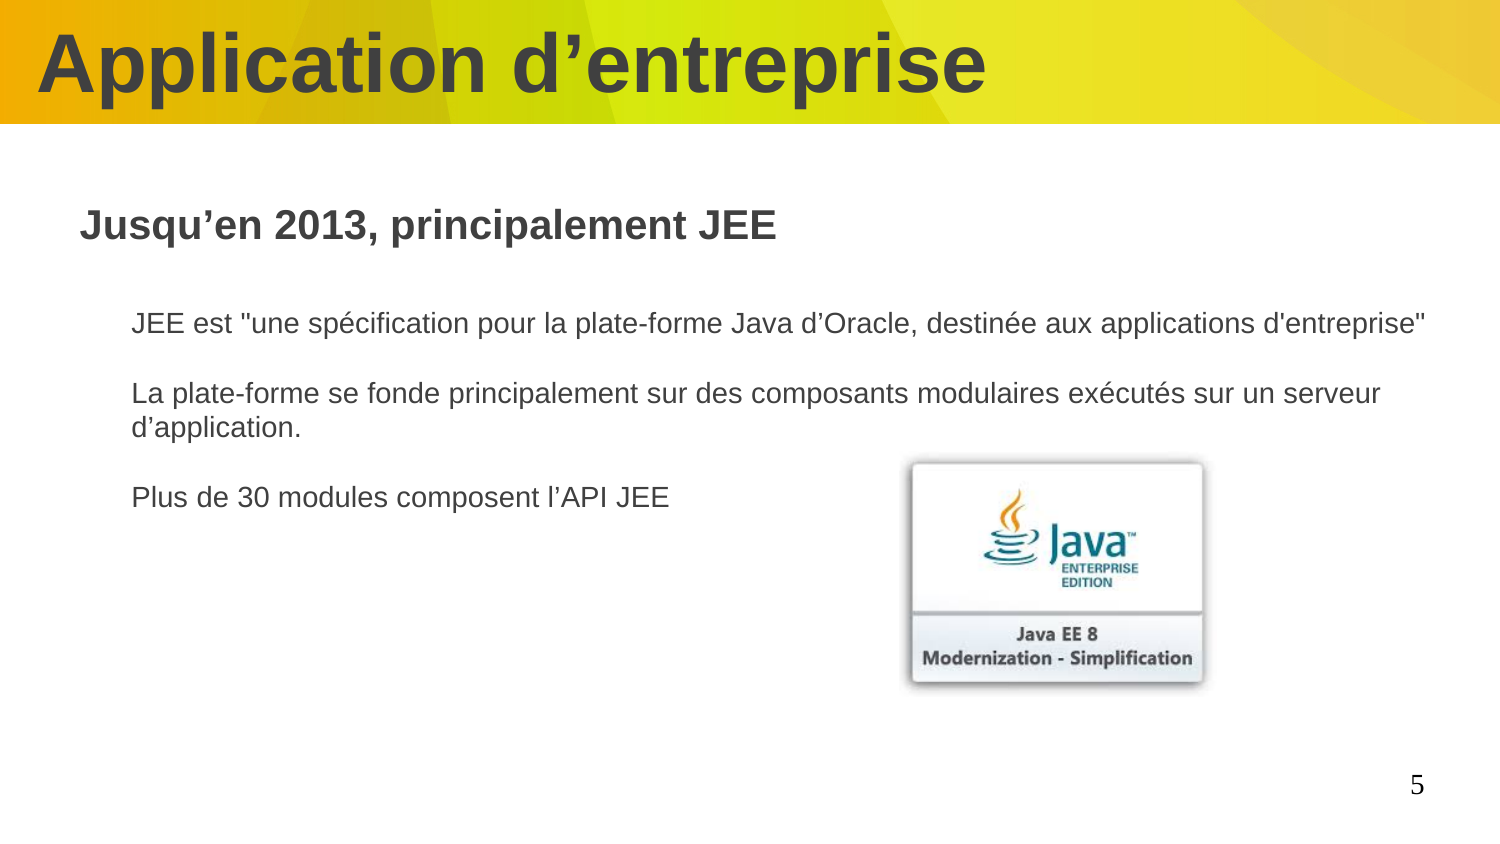

Application d’entreprise
Jusqu’en 2013, principalement JEE
JEE est "une spécification pour la plate-forme Java d’Oracle, destinée aux applications d'entreprise"
La plate-forme se fonde principalement sur des composants modulaires exécutés sur un serveur d’application.
Plus de 30 modules composent l’API JEE
5